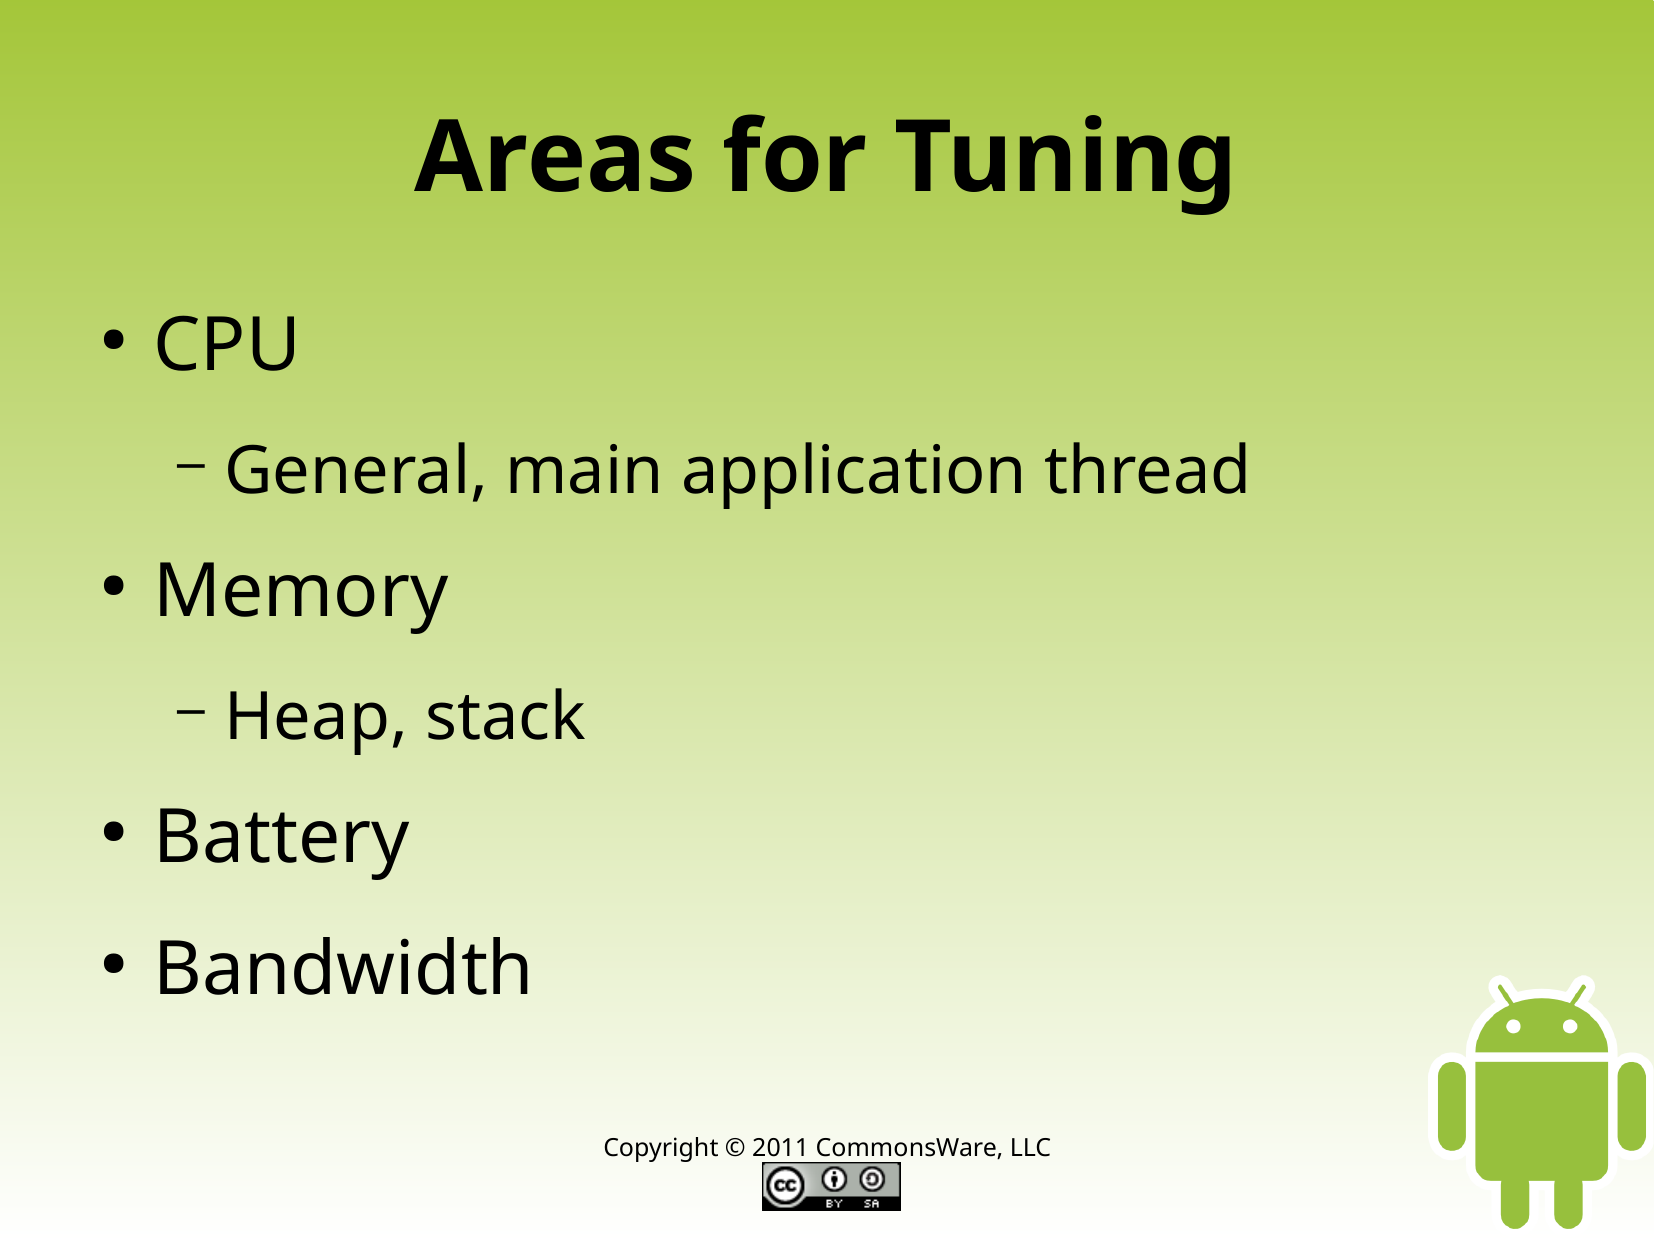

# Areas for Tuning
CPU
General, main application thread
Memory
Heap, stack
Battery
Bandwidth